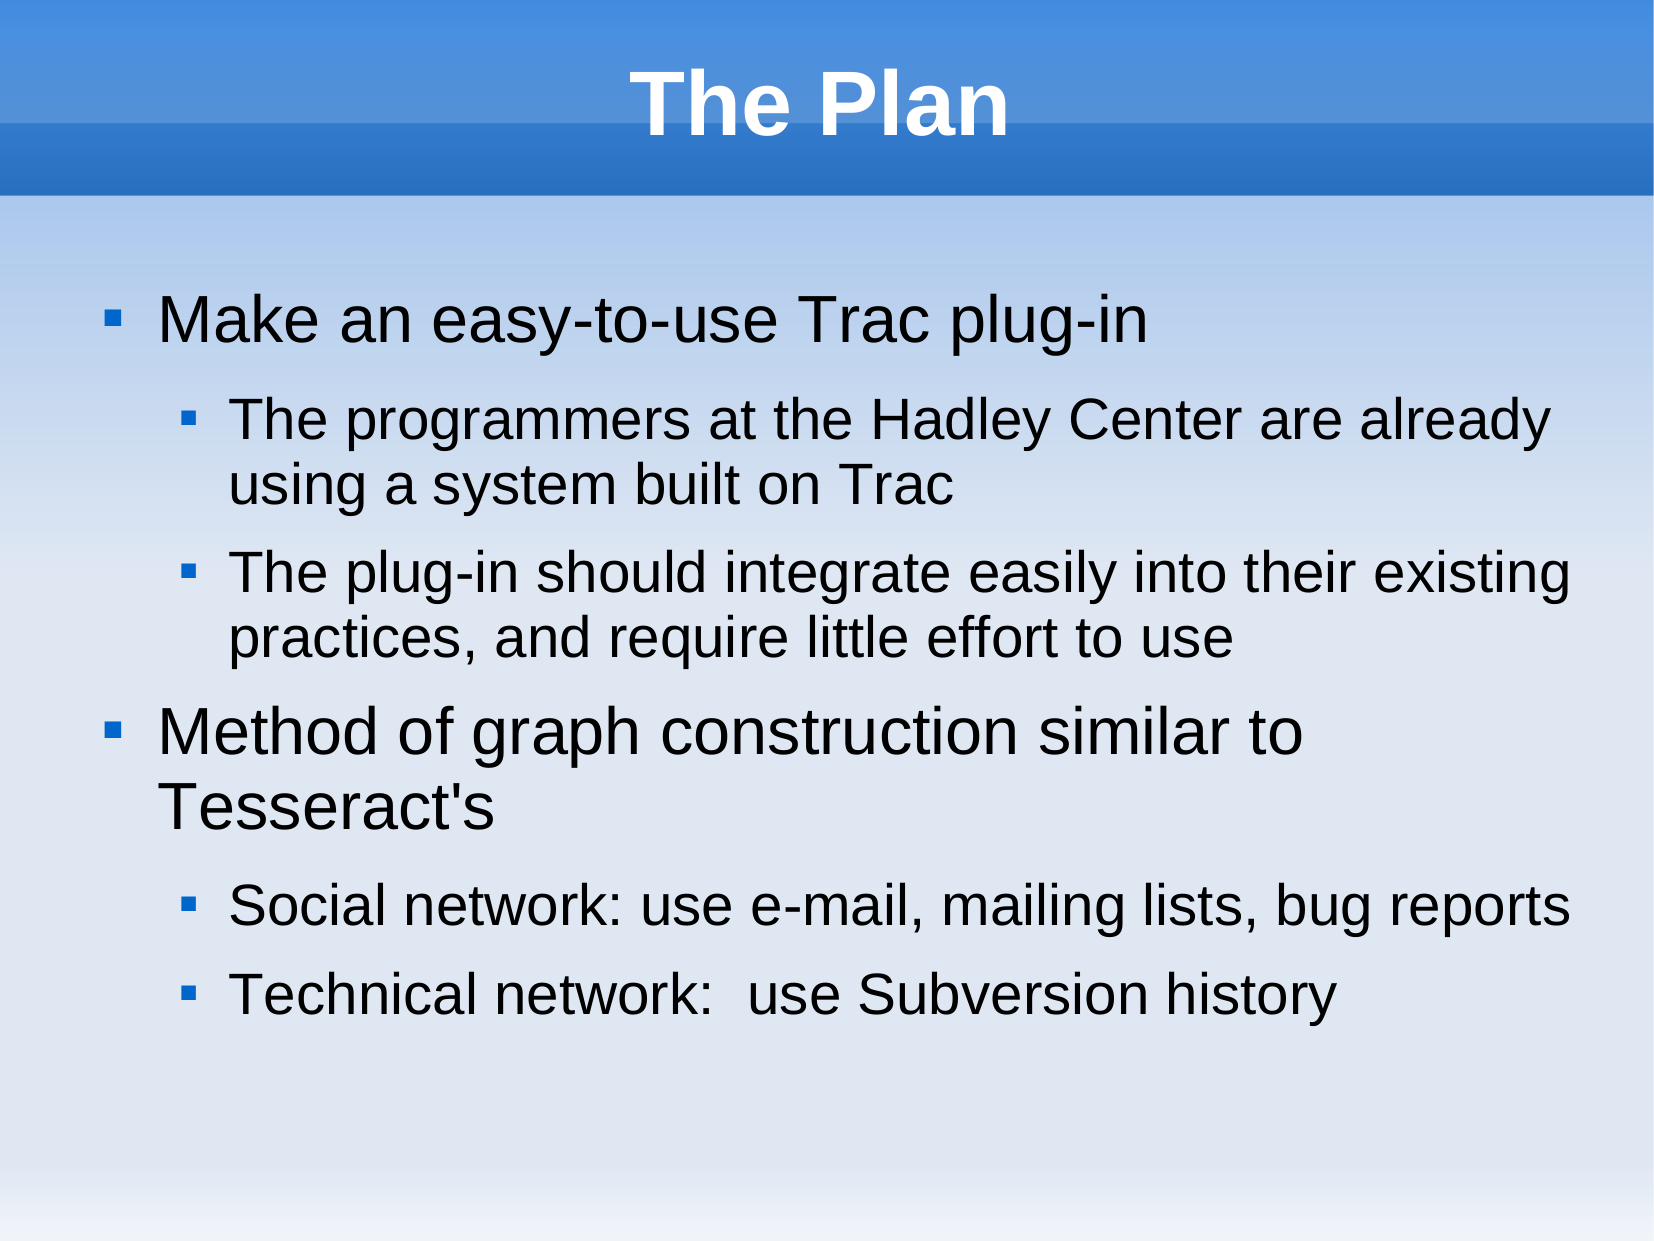

# The Plan
Make an easy-to-use Trac plug-in
The programmers at the Hadley Center are already using a system built on Trac
The plug-in should integrate easily into their existing practices, and require little effort to use
Method of graph construction similar to Tesseract's
Social network: use e-mail, mailing lists, bug reports
Technical network: use Subversion history